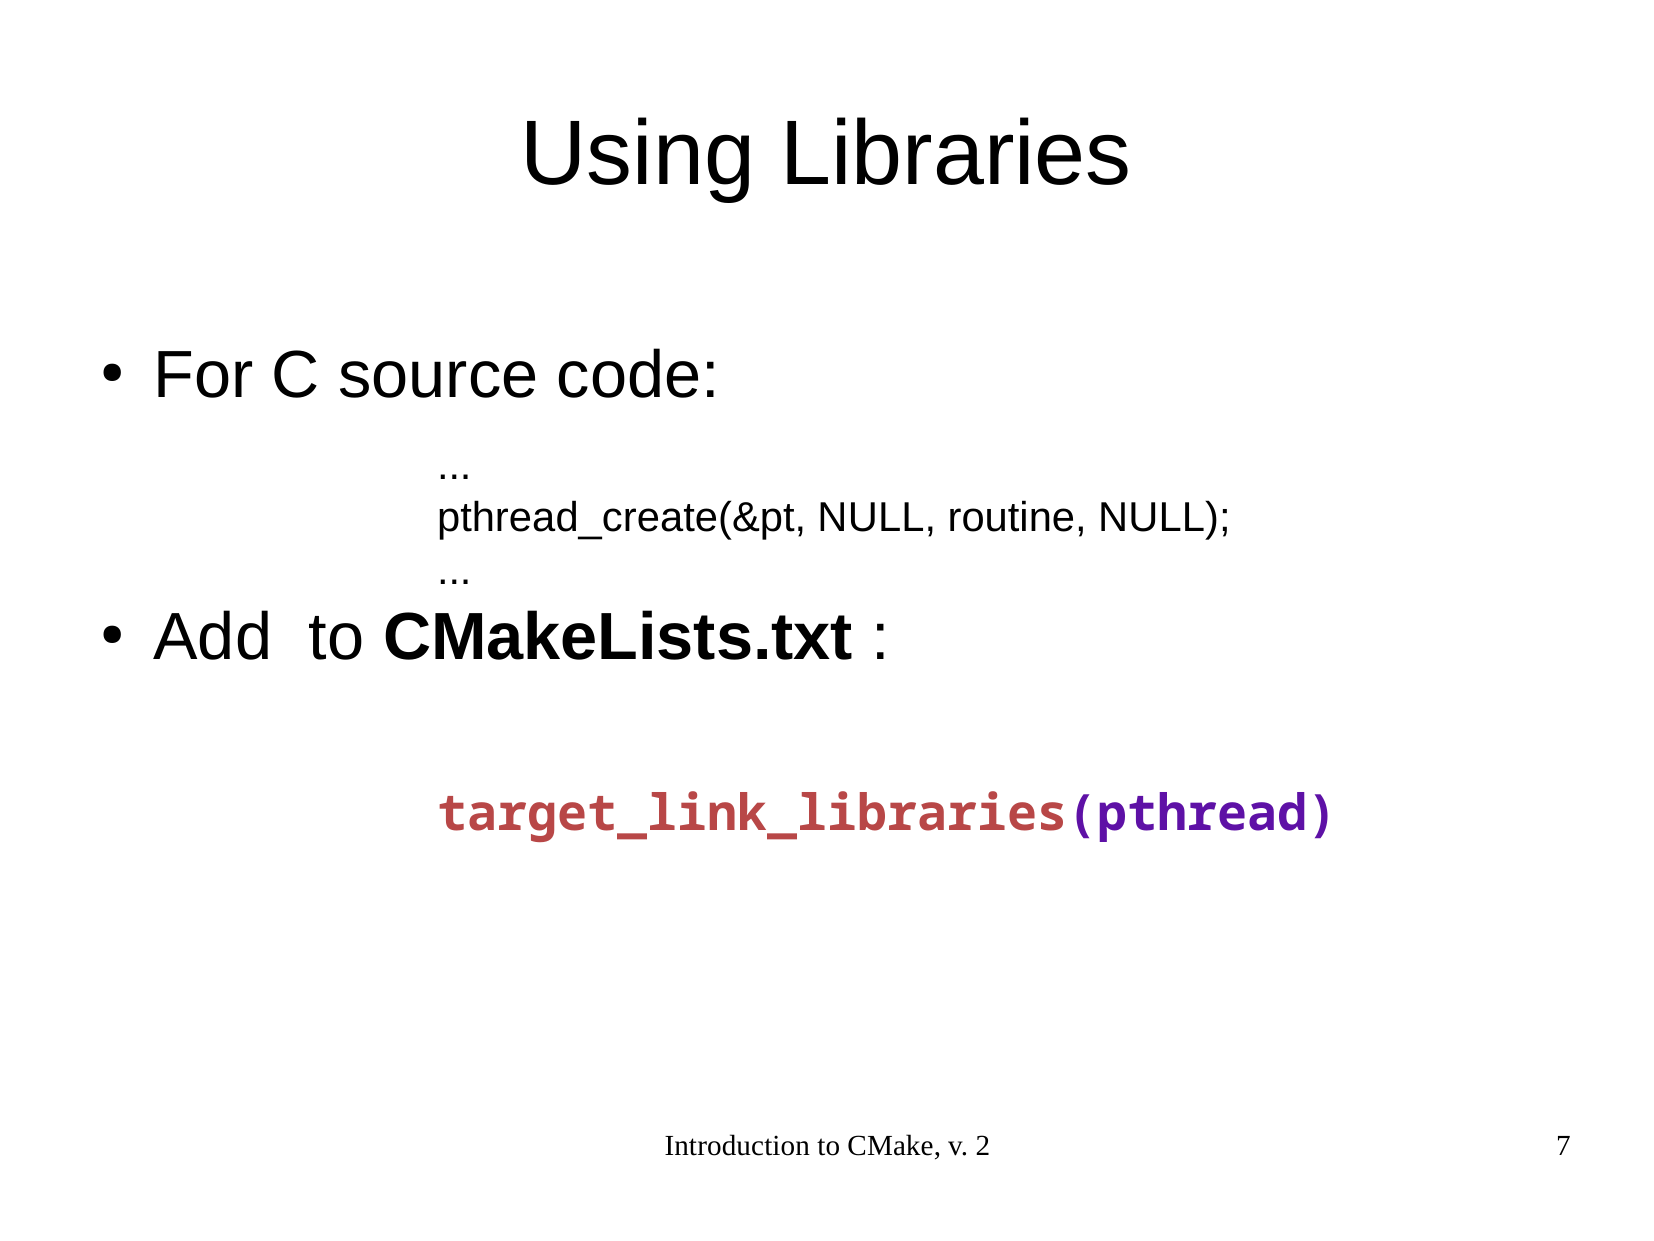

# Using Libraries
For C source code:
...
pthread_create(&pt, NULL, routine, NULL);
...
Add to CMakeLists.txt :
target_link_libraries(pthread)
Introduction to CMake, v. 2
7